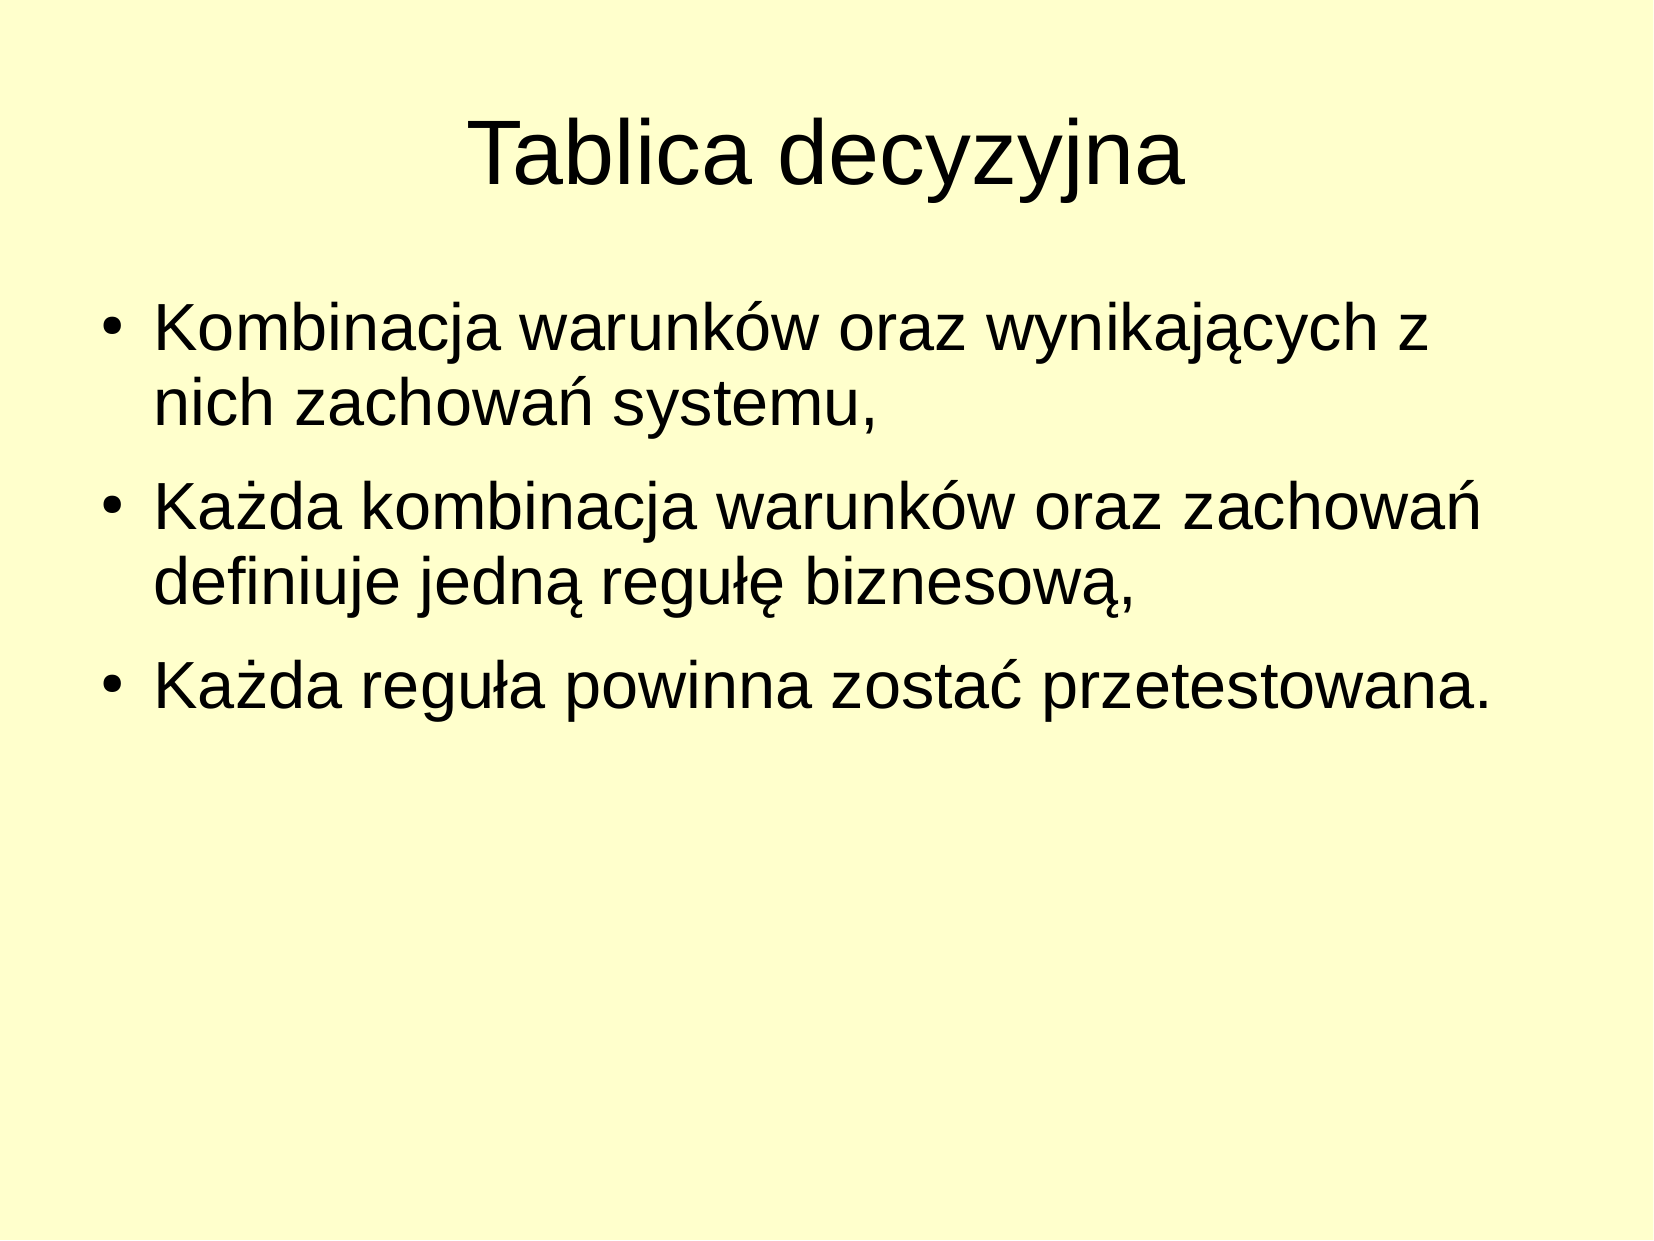

# Tablica decyzyjna
Kombinacja warunków oraz wynikających z nich zachowań systemu,
Każda kombinacja warunków oraz zachowań definiuje jedną regułę biznesową,
Każda reguła powinna zostać przetestowana.